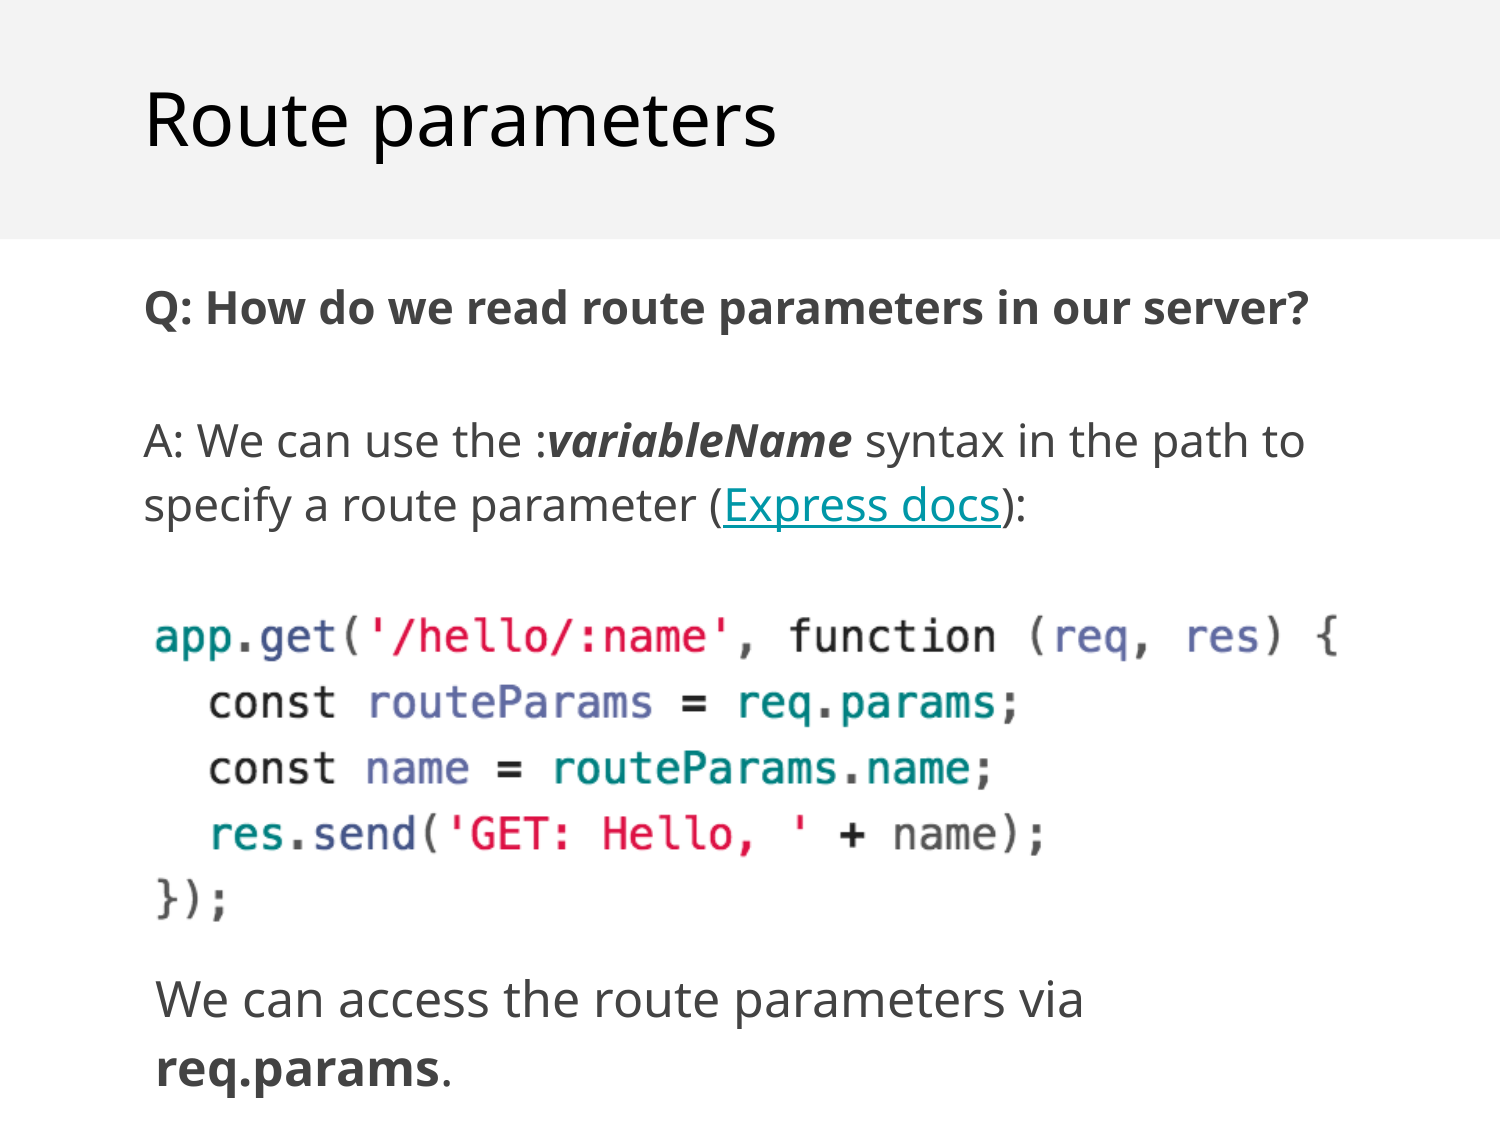

# Route parameters
Q: How do we read route parameters in our server?
A: We can use the :variableName syntax in the path to specify a route parameter (Express docs):
We can access the route parameters via req.params.